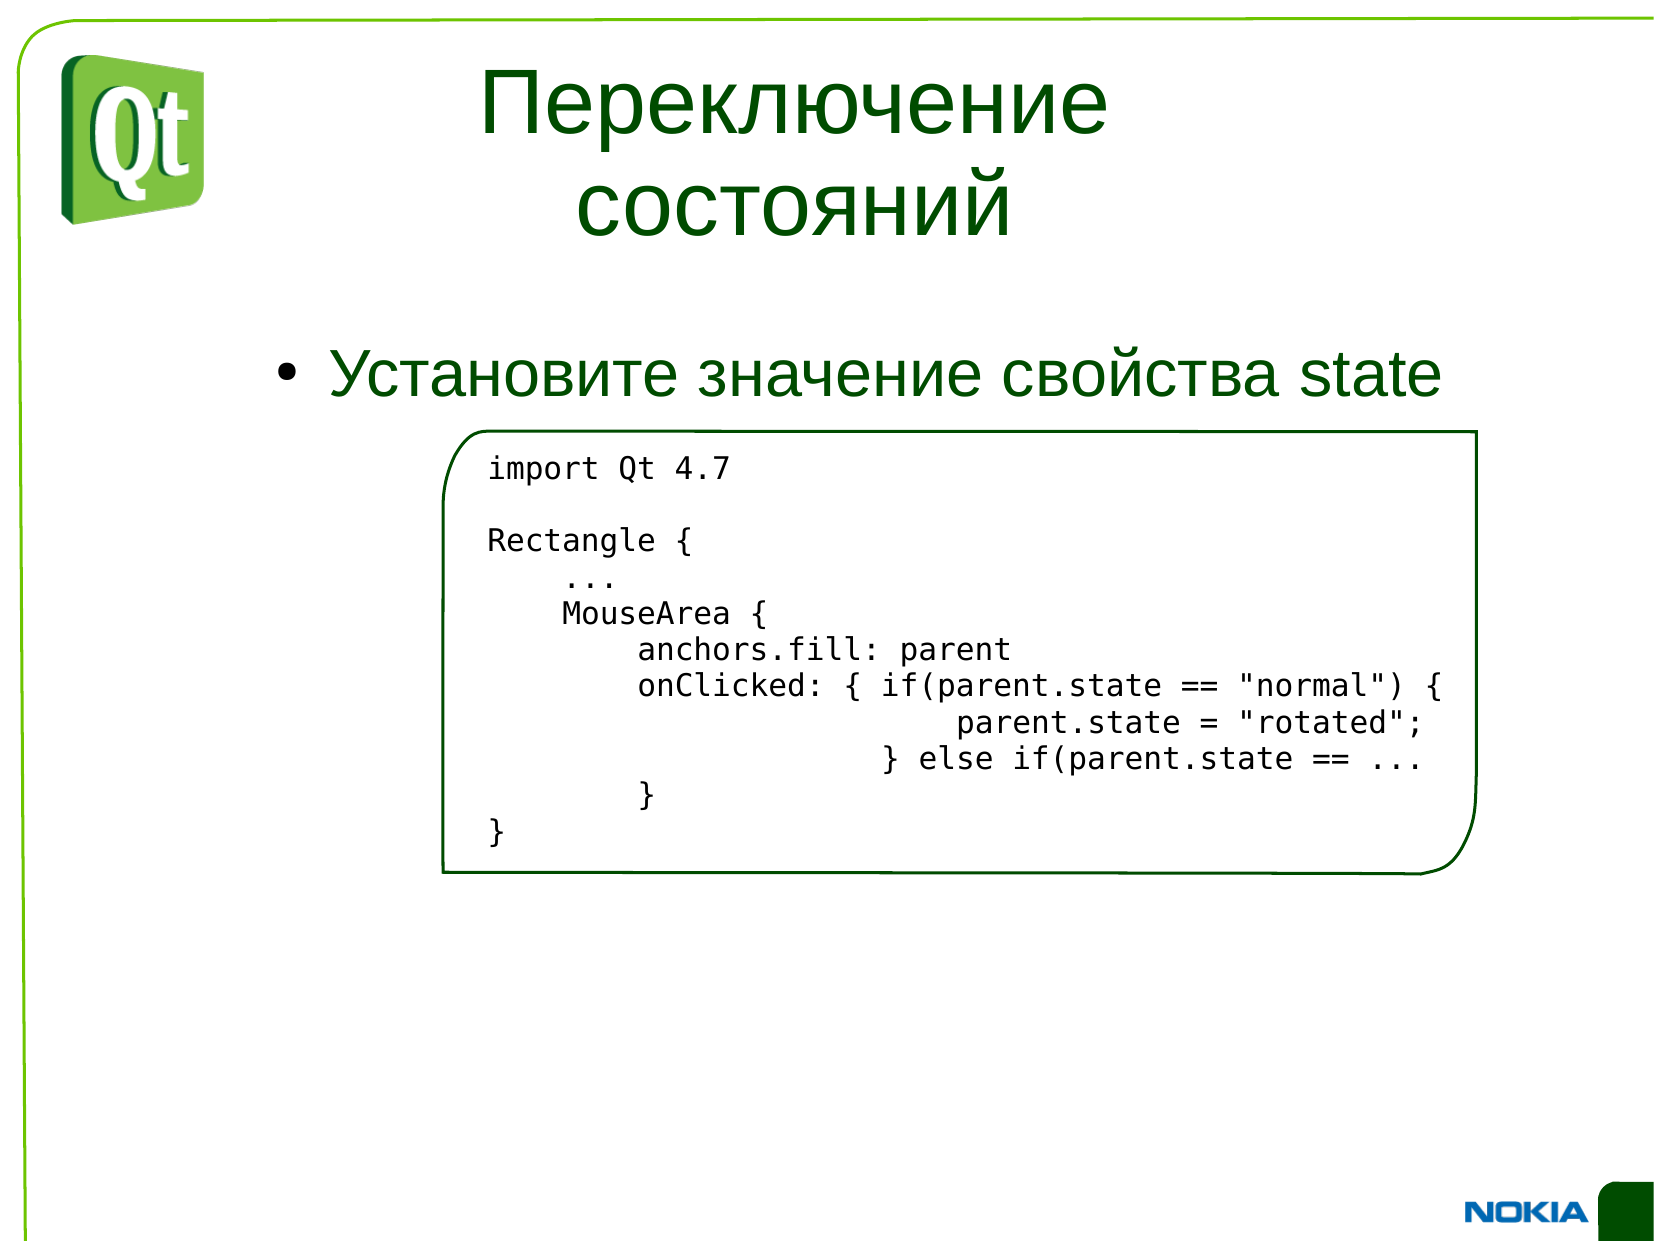

# Переключение состояний
Установите значение свойства state
import Qt 4.7
Rectangle {
 ...
 MouseArea {
 anchors.fill: parent
 onClicked: { if(parent.state == "normal") {
 parent.state = "rotated";
 } else if(parent.state == ...
 }
}